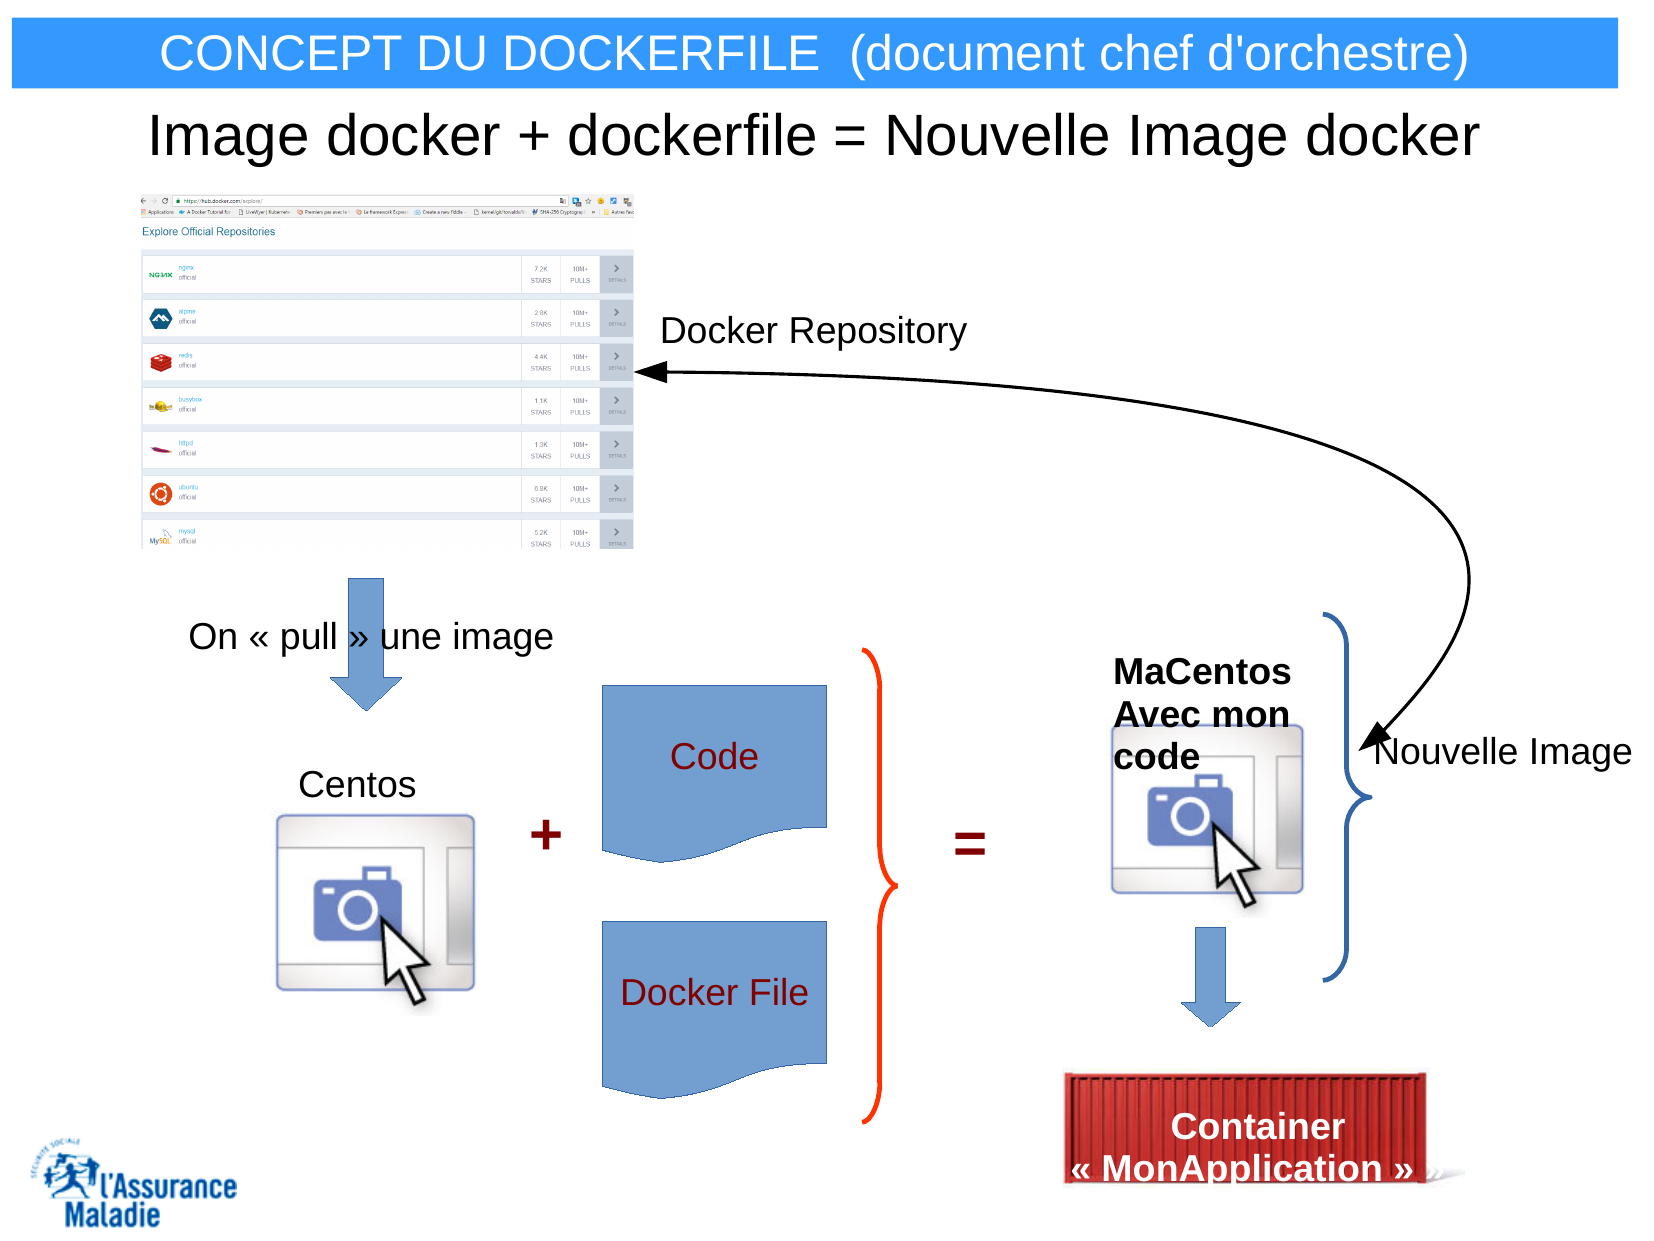

CONCEPT DU DOCKERFILE (document chef d'orchestre)
# Image docker + dockerfile = Nouvelle Image docker
Docker Repository
 On « pull » une image
MaCentos
Avec mon code
Code
Nouvelle Image
Centos
+
=
Docker File
Container « MonApplication » »